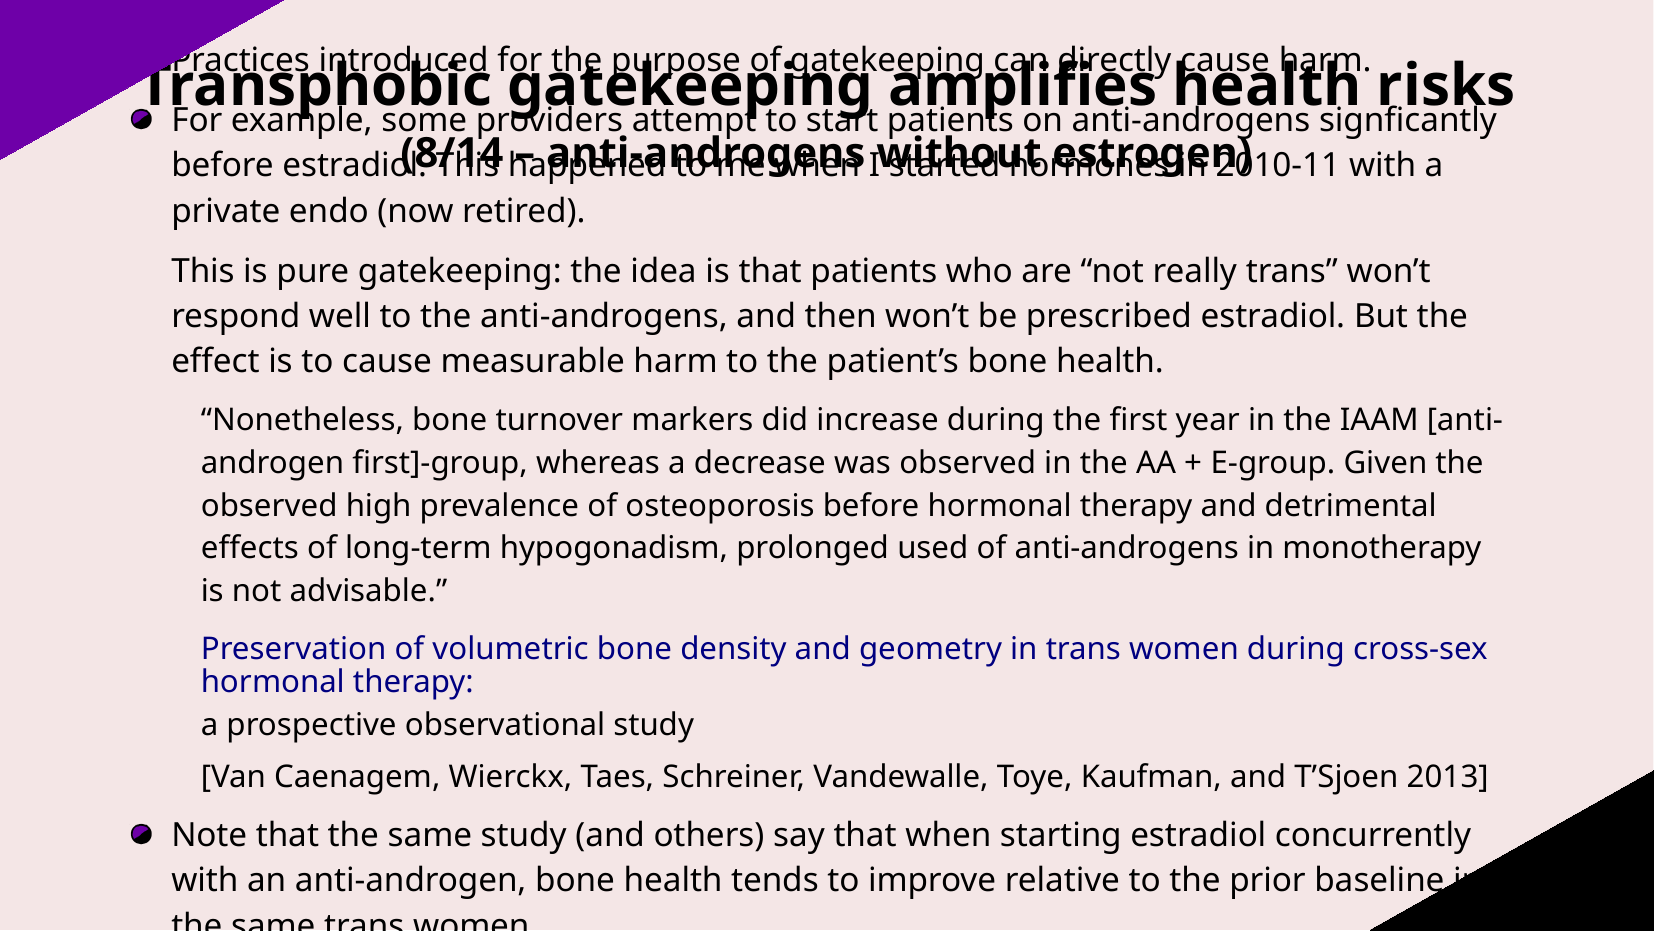

# Transphobic gatekeeping amplifies health risks (8/14 – anti-androgens without estrogen)
Practices introduced for the purpose of gatekeeping can directly cause harm.
For example, some providers attempt to start patients on anti-androgens signficantly before estradiol. This happened to me when I started hormones in 2010-11 with a private endo (now retired).
This is pure gatekeeping: the idea is that patients who are “not really trans” won’t respond well to the anti-androgens, and then won’t be prescribed estradiol. But the effect is to cause measurable harm to the patient’s bone health.
“Nonetheless, bone turnover markers did increase during the first year in the IAAM [anti-androgen first]-group, whereas a decrease was observed in the AA + E-group. Given the observed high prevalence of osteoporosis before hormonal therapy and detrimental effects of long-term hypogonadism, prolonged used of anti-androgens in monotherapy is not advisable.”
Preservation of volumetric bone density and geometry in trans women during cross-sex hormonal therapy:
a prospective observational study
[Van Caenagem, Wierckx, Taes, Schreiner, Vandewalle, Toye, Kaufman, and T’Sjoen 2013]
Note that the same study (and others) say that when starting estradiol concurrently with an anti-androgen, bone health tends to improve relative to the prior baseline in the same trans women.
Aside: The paper uses an inappropriate control group (cis men), which makes some of its stated conclusions pretty incoherent.